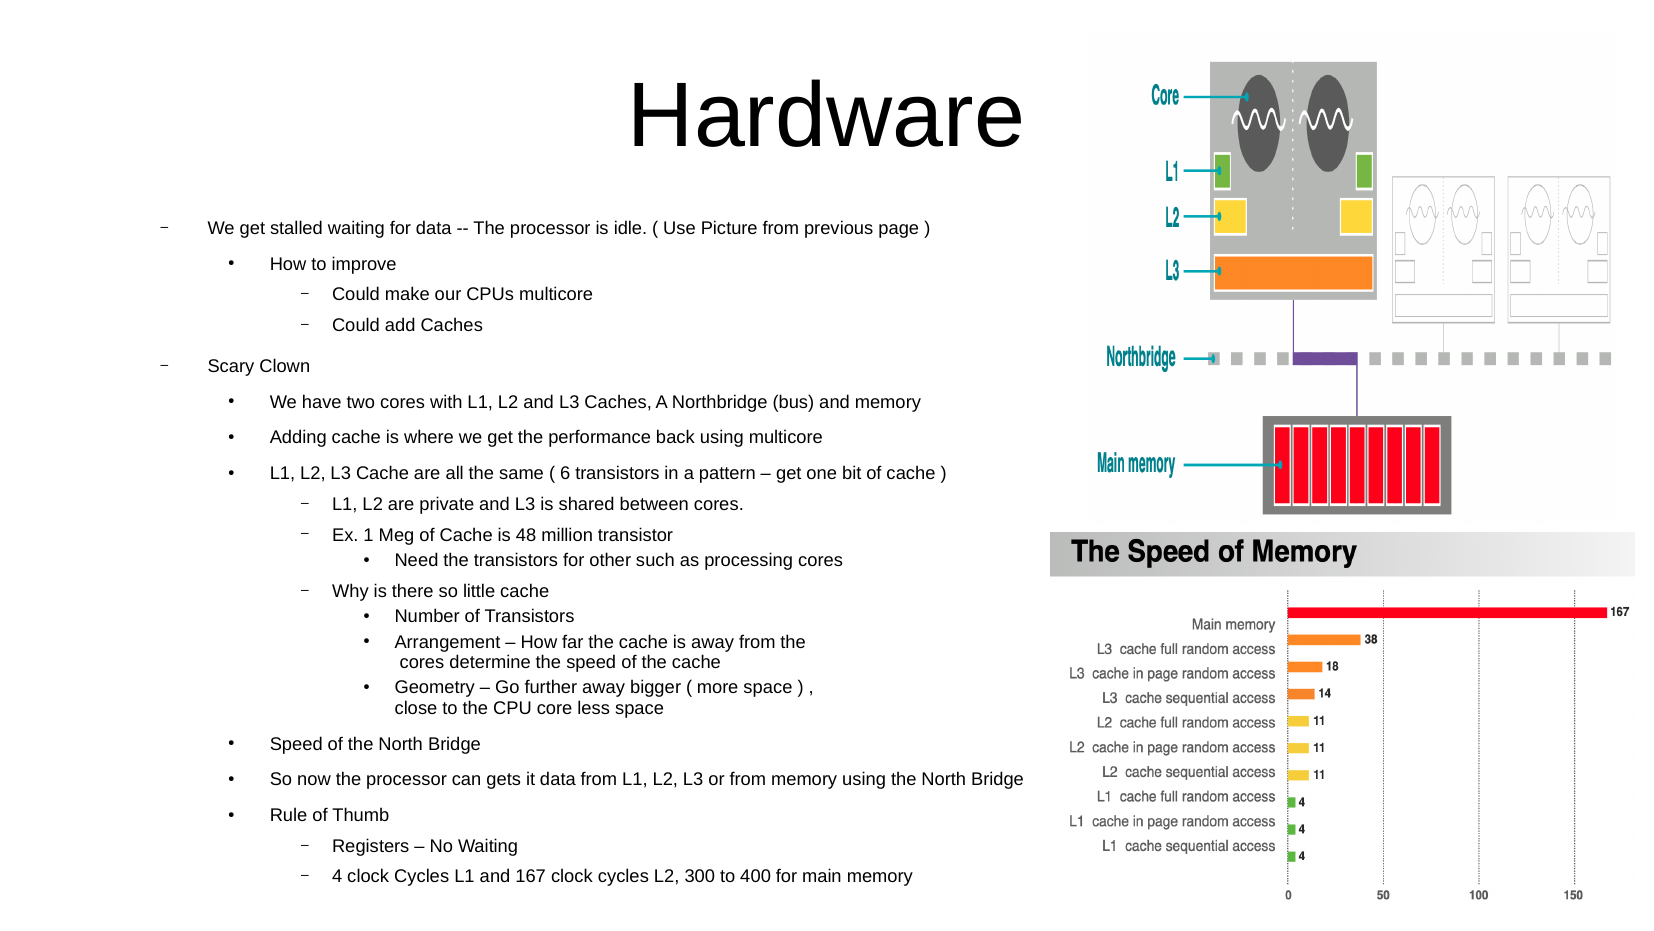

# Hardware
We get stalled waiting for data -- The processor is idle. ( Use Picture from previous page )
How to improve
Could make our CPUs multicore
Could add Caches
Scary Clown
We have two cores with L1, L2 and L3 Caches, A Northbridge (bus) and memory
Adding cache is where we get the performance back using multicore
L1, L2, L3 Cache are all the same ( 6 transistors in a pattern – get one bit of cache )
L1, L2 are private and L3 is shared between cores.
Ex. 1 Meg of Cache is 48 million transistor
Need the transistors for other such as processing cores
Why is there so little cache
Number of Transistors
Arrangement – How far the cache is away from the
 cores determine the speed of the cache
Geometry – Go further away bigger ( more space ) ,
close to the CPU core less space
Speed of the North Bridge
So now the processor can gets it data from L1, L2, L3 or from memory using the North Bridge
Rule of Thumb
Registers – No Waiting
4 clock Cycles L1 and 167 clock cycles L2, 300 to 400 for main memory